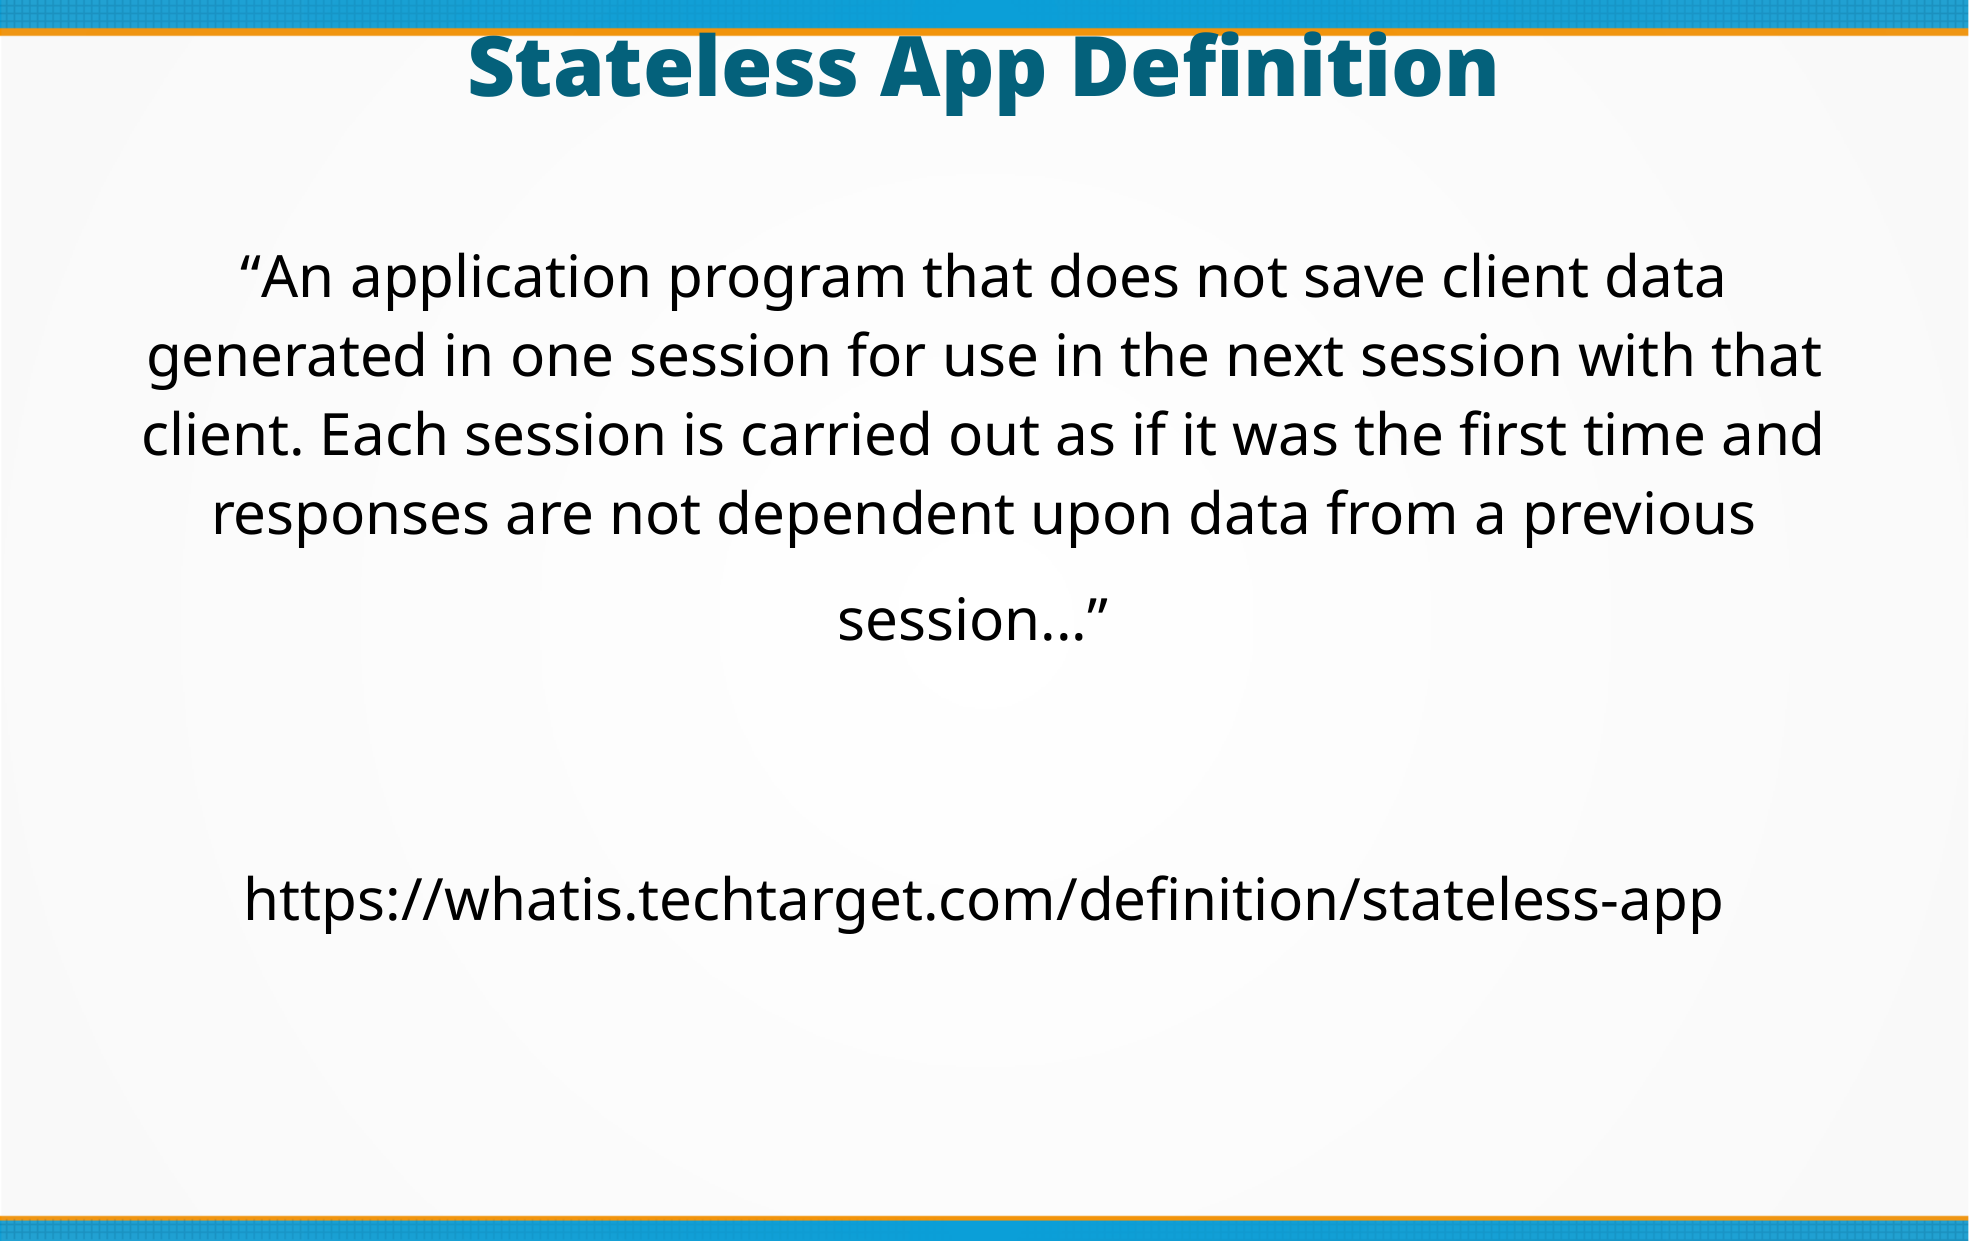

# Stateless App Definition
“An application program that does not save client data generated in one session for use in the next session with that client. Each session is carried out as if it was the first time and responses are not dependent upon data from a previous session...”
https://whatis.techtarget.com/definition/stateless-app